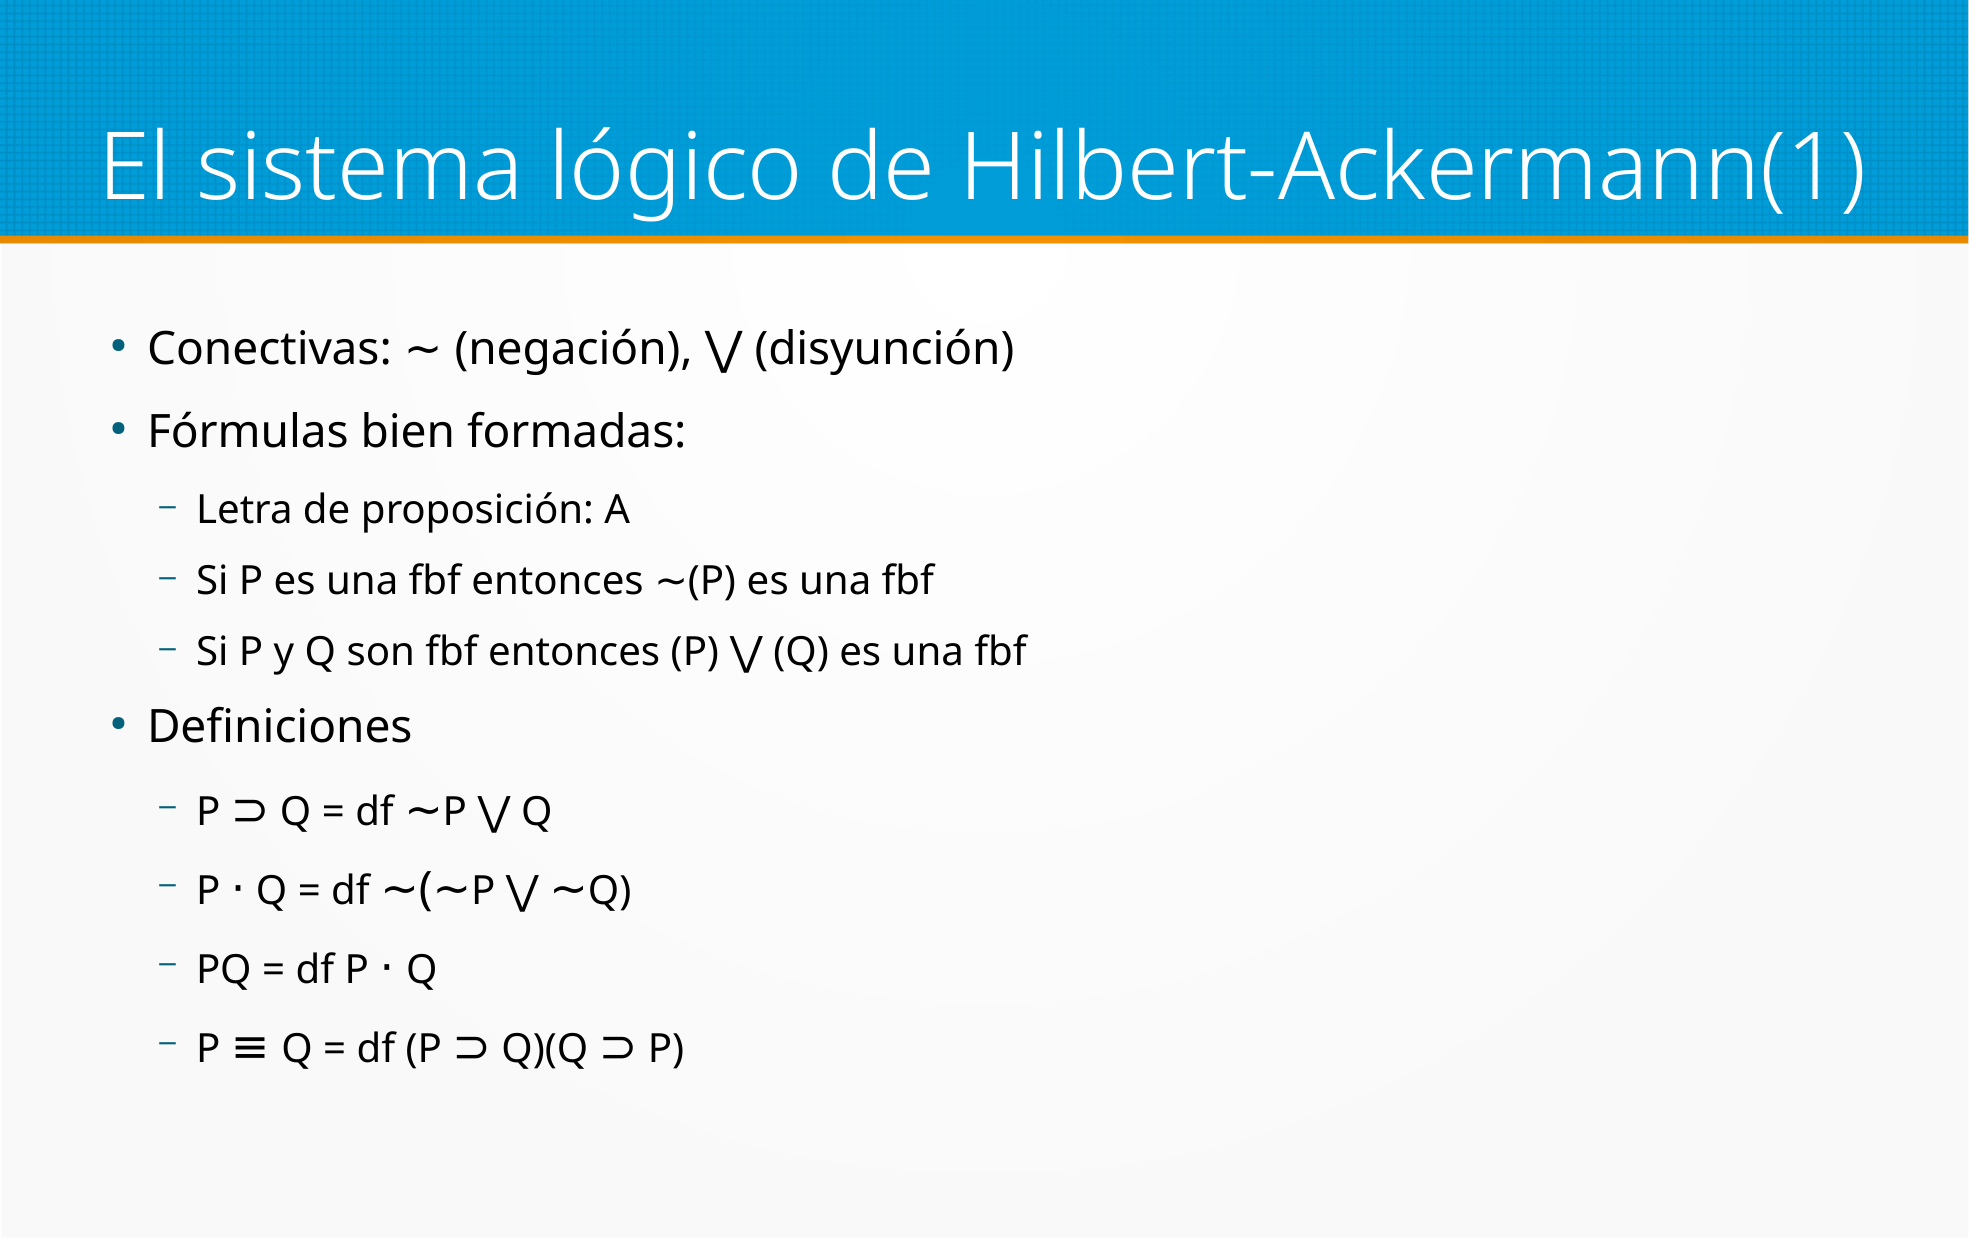

# El sistema lógico de Hilbert-Ackermann(1)
Conectivas: ∼ (negación), ⋁ (disyunción)
Fórmulas bien formadas:
Letra de proposición: A
Si P es una fbf entonces ∼(P) es una fbf
Si P y Q son fbf entonces (P) ⋁ (Q) es una fbf
Definiciones
P ⊃ Q = df ∼P ⋁ Q
P ⋅ Q = df ∼(∼P ⋁ ∼Q)
PQ = df P ⋅ Q
P ≡ Q = df (P ⊃ Q)(Q ⊃ P)